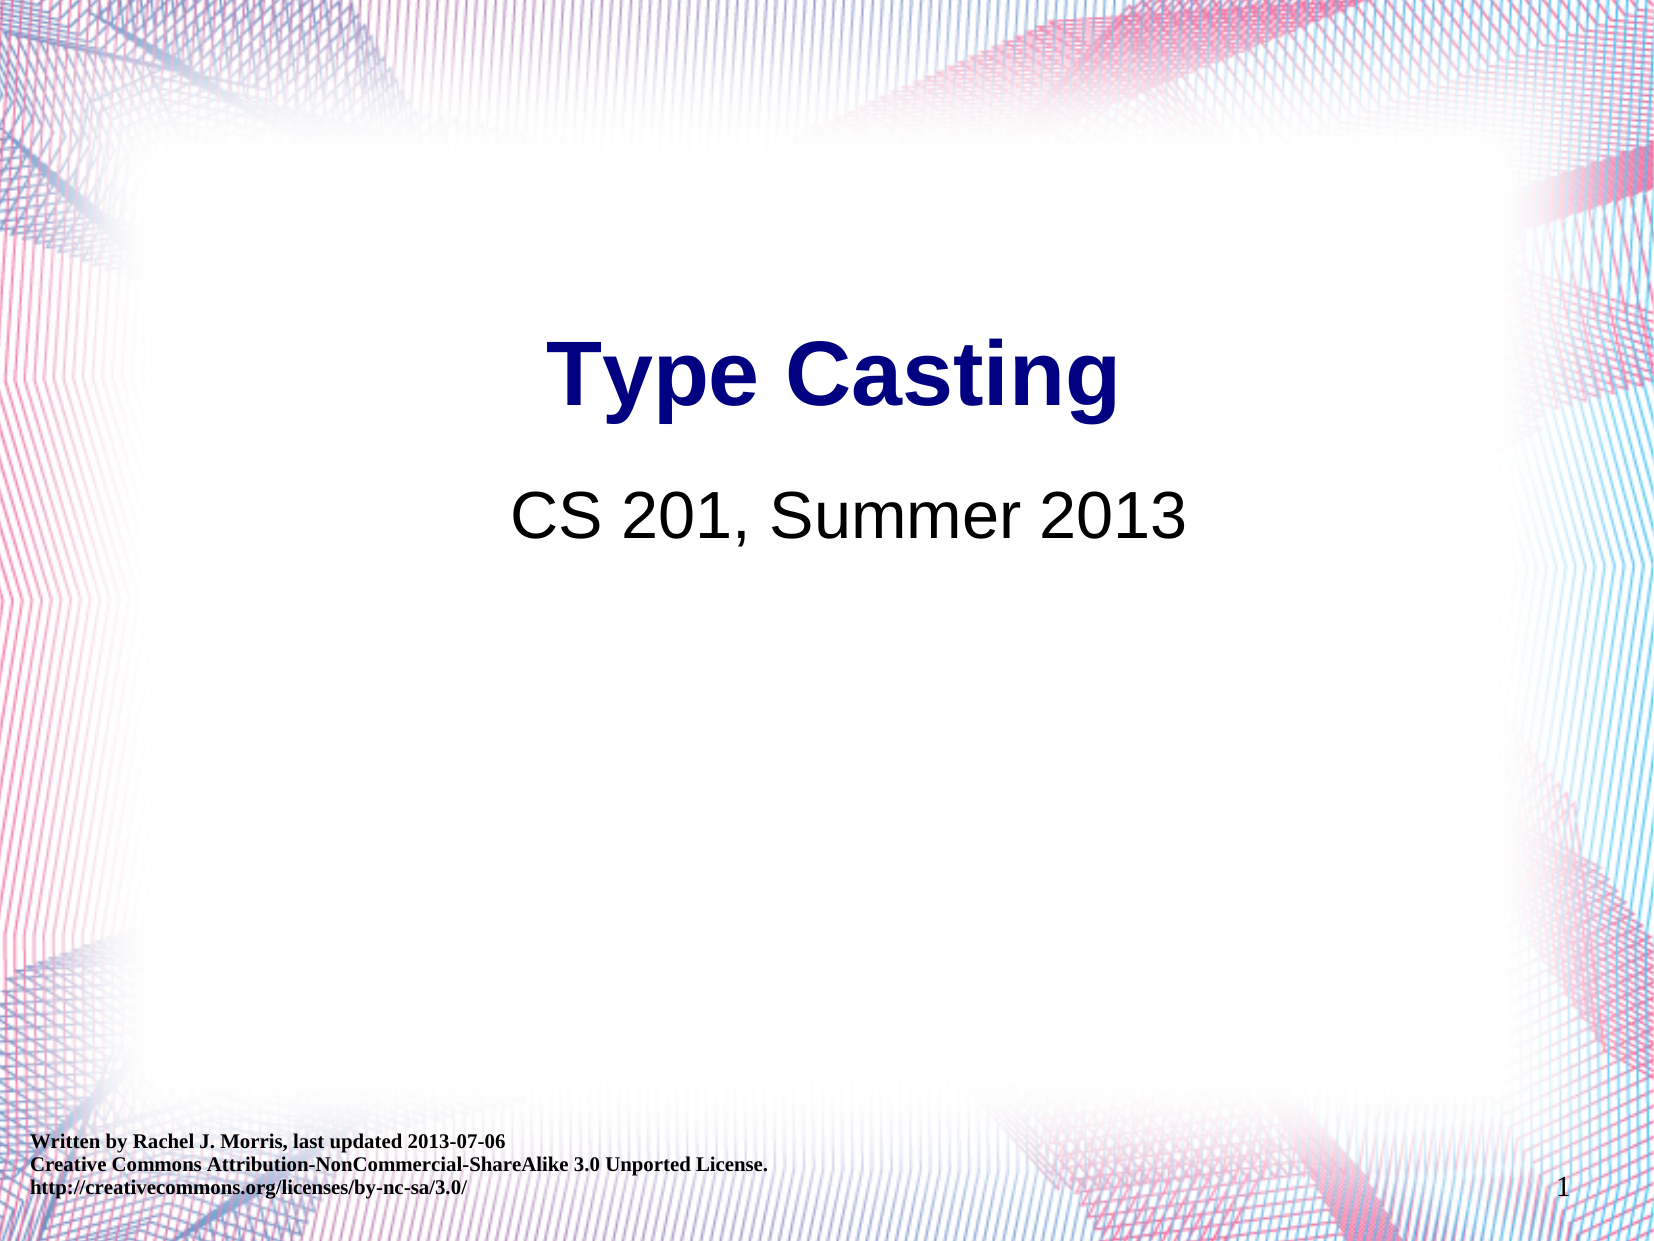

# Type Casting
CS 201, Summer 2013
1